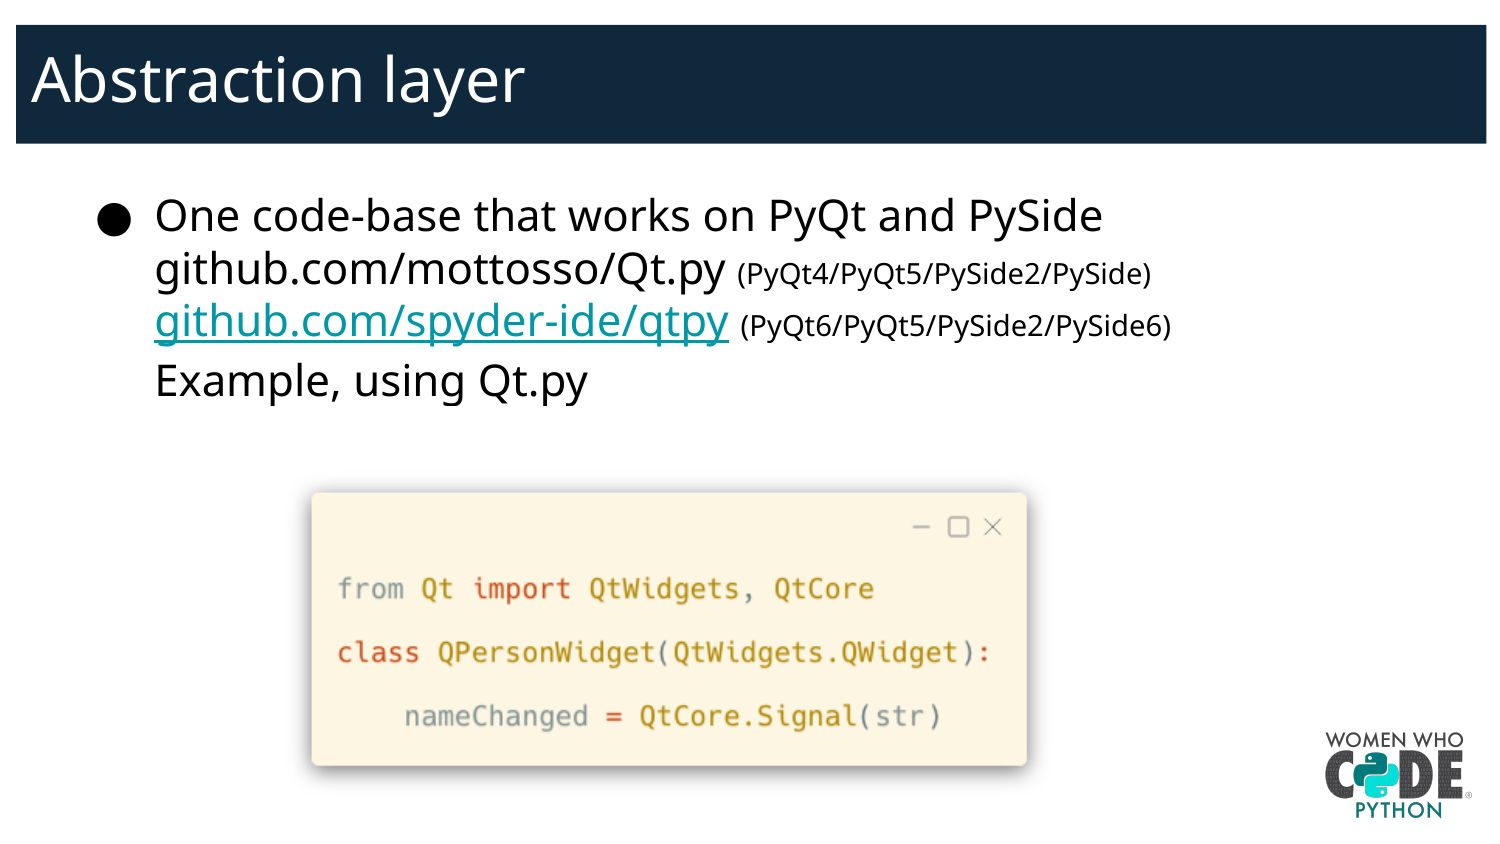

Abstraction layer
# One code-base that works on PyQt and PySide github.com/mottosso/Qt.py (PyQt4/PyQt5/PySide2/PySide) github.com/spyder-ide/qtpy (PyQt6/PyQt5/PySide2/PySide6) Example, using Qt.py